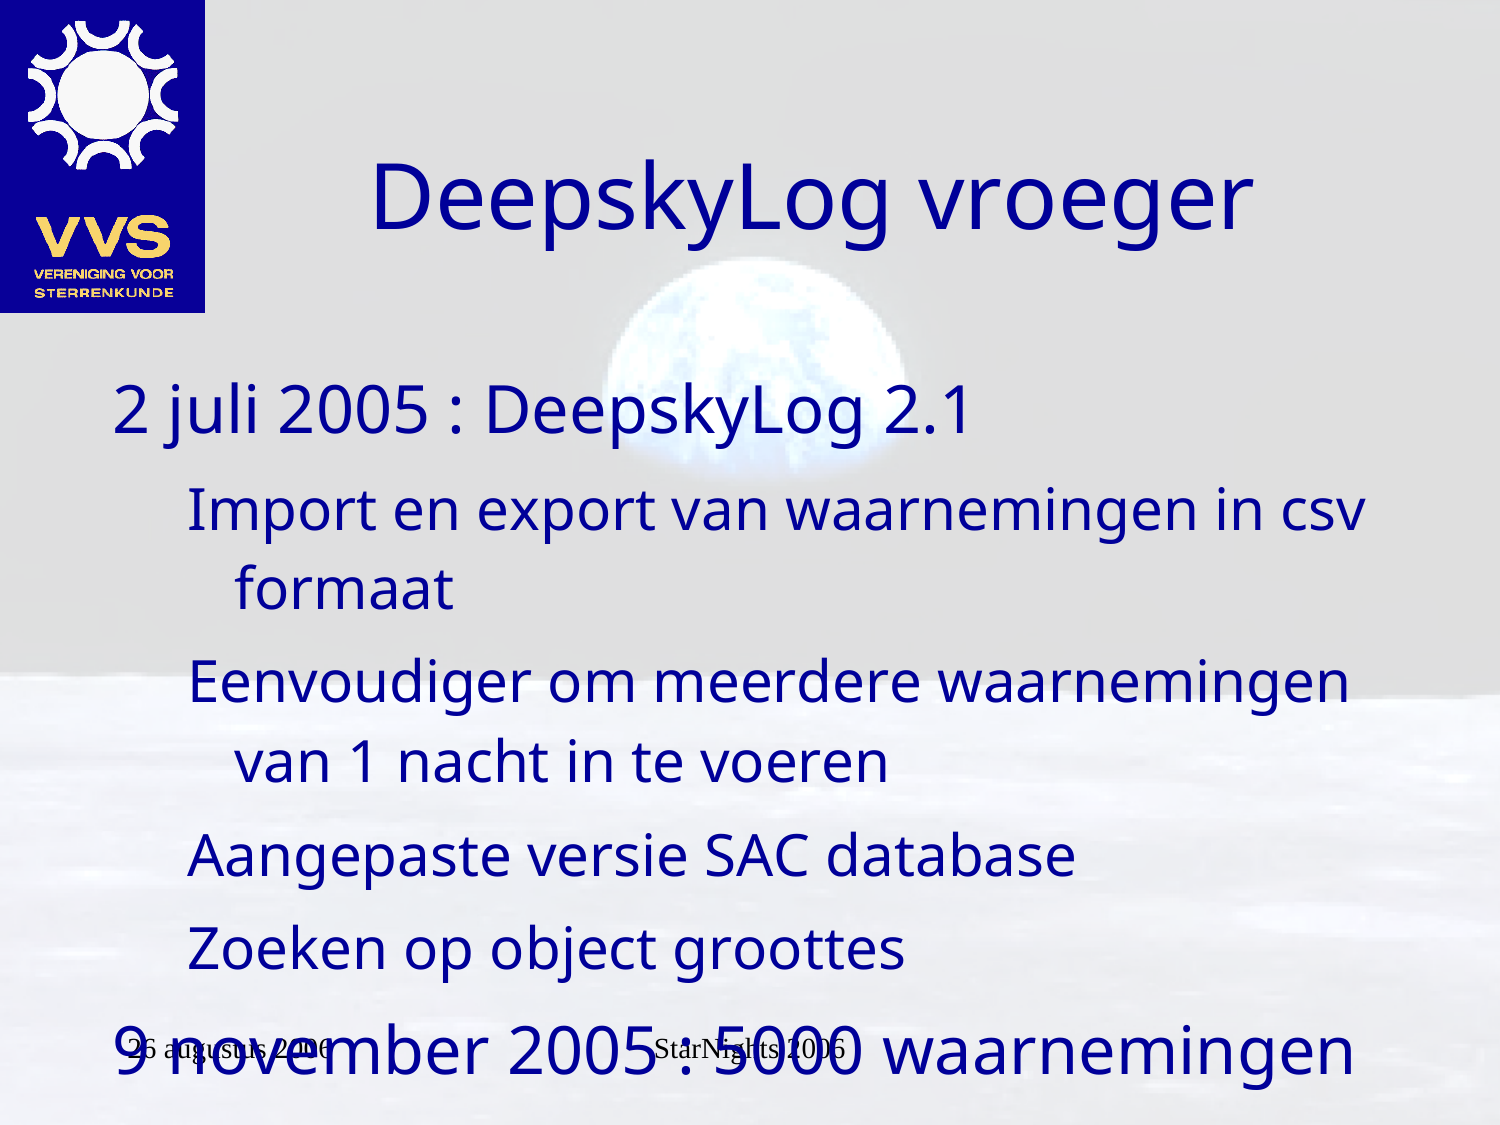

# DeepskyLog vroeger
2 juli 2005 : DeepskyLog 2.1
Import en export van waarnemingen in csv formaat
Eenvoudiger om meerdere waarnemingen van 1 nacht in te voeren
Aangepaste versie SAC database
Zoeken op object groottes
9 november 2005 : 5000 waarnemingen
26 augustus 2006
StarNights 2006